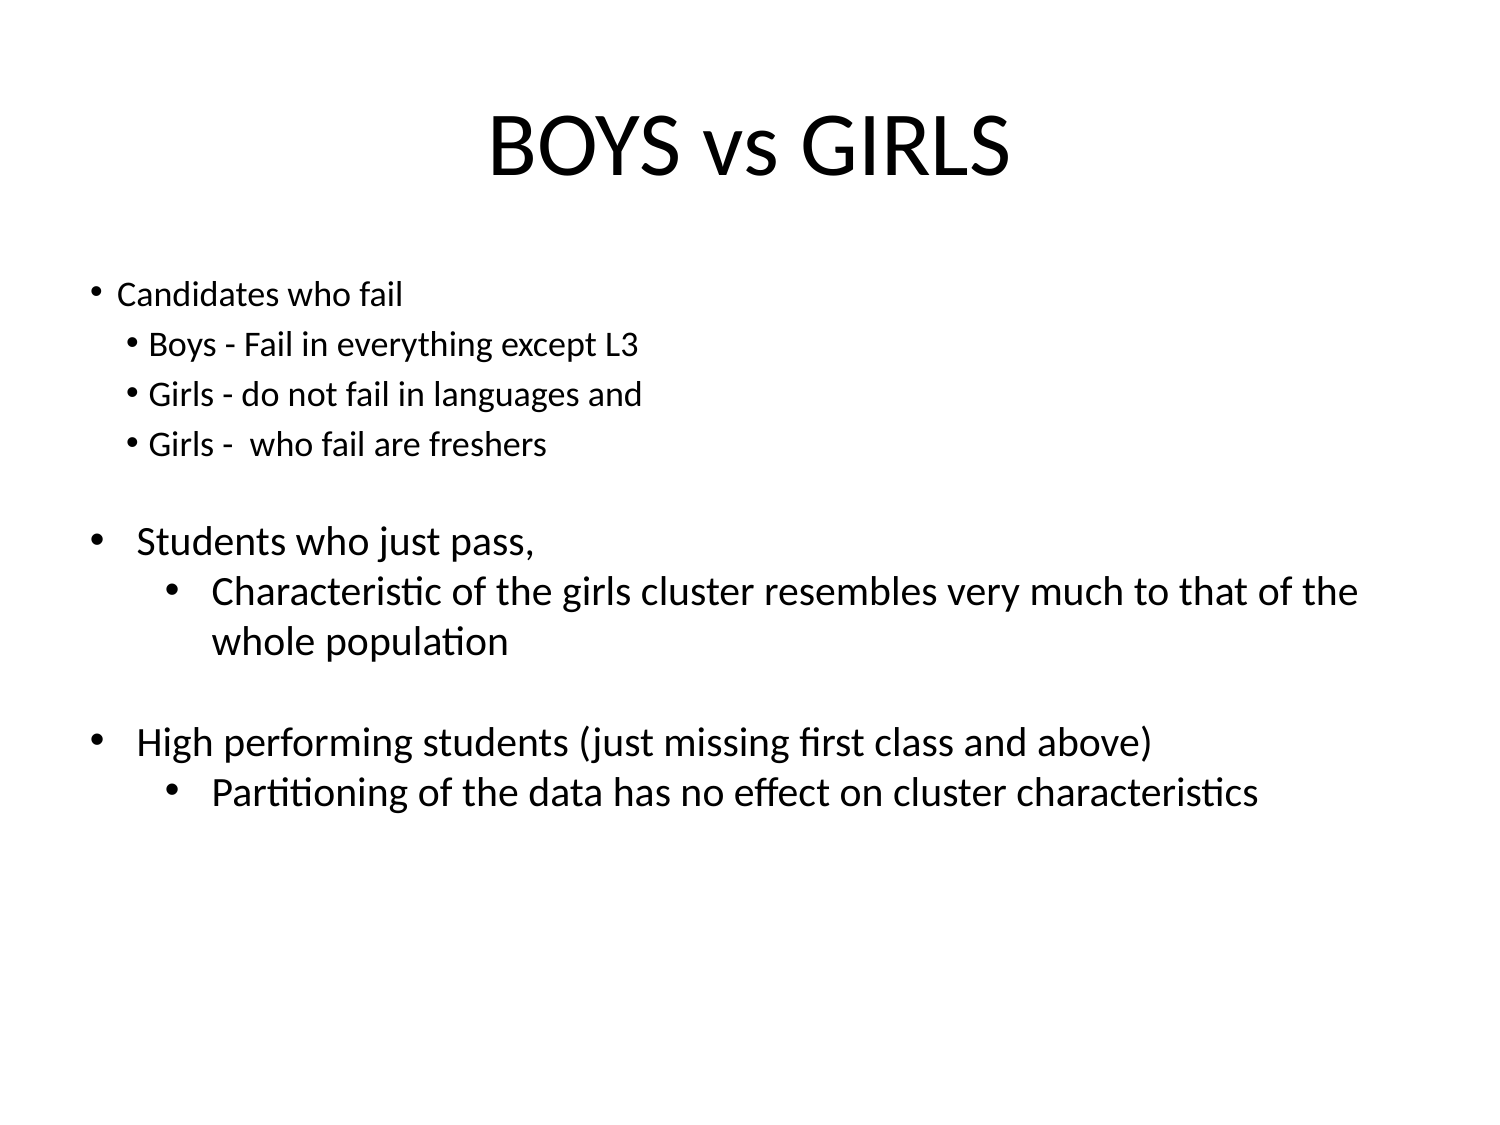

# BOYS vs GIRLS
Candidates who fail
Boys - Fail in everything except L3
Girls - do not fail in languages and
Girls - who fail are freshers
Students who just pass,
Characteristic of the girls cluster resembles very much to that of the whole population
High performing students (just missing first class and above)
Partitioning of the data has no effect on cluster characteristics